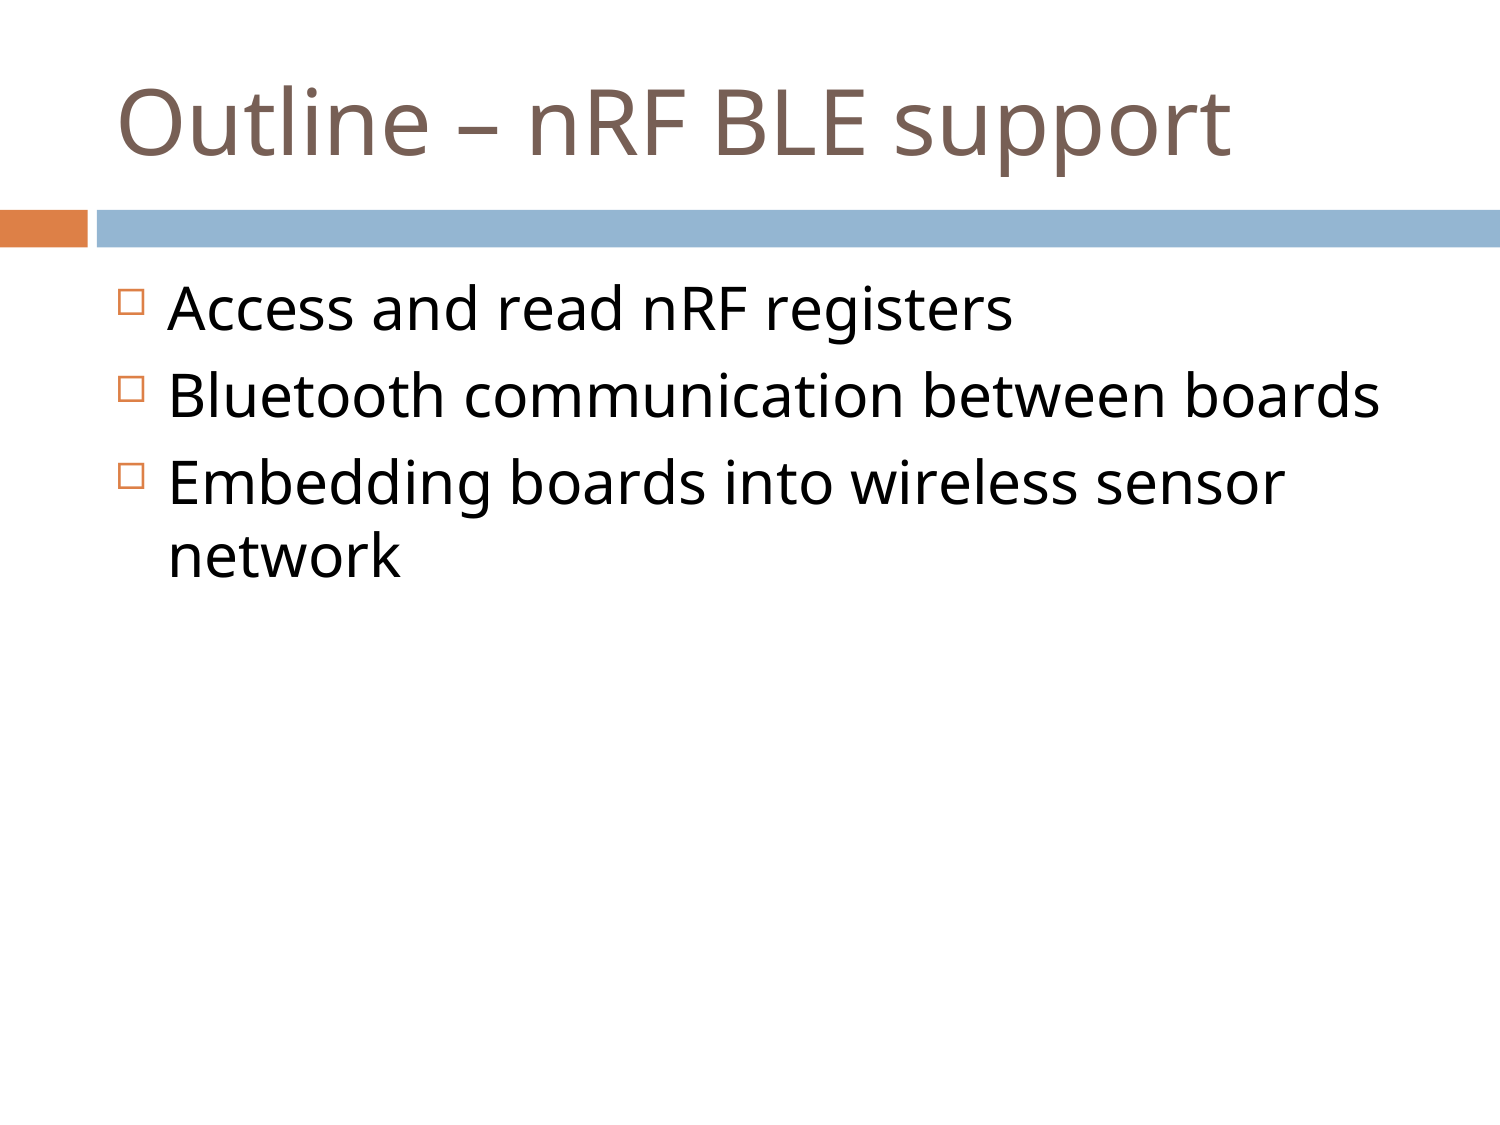

# Outline – nRF BLE support
Access and read nRF registers
Bluetooth communication between boards
Embedding boards into wireless sensor network